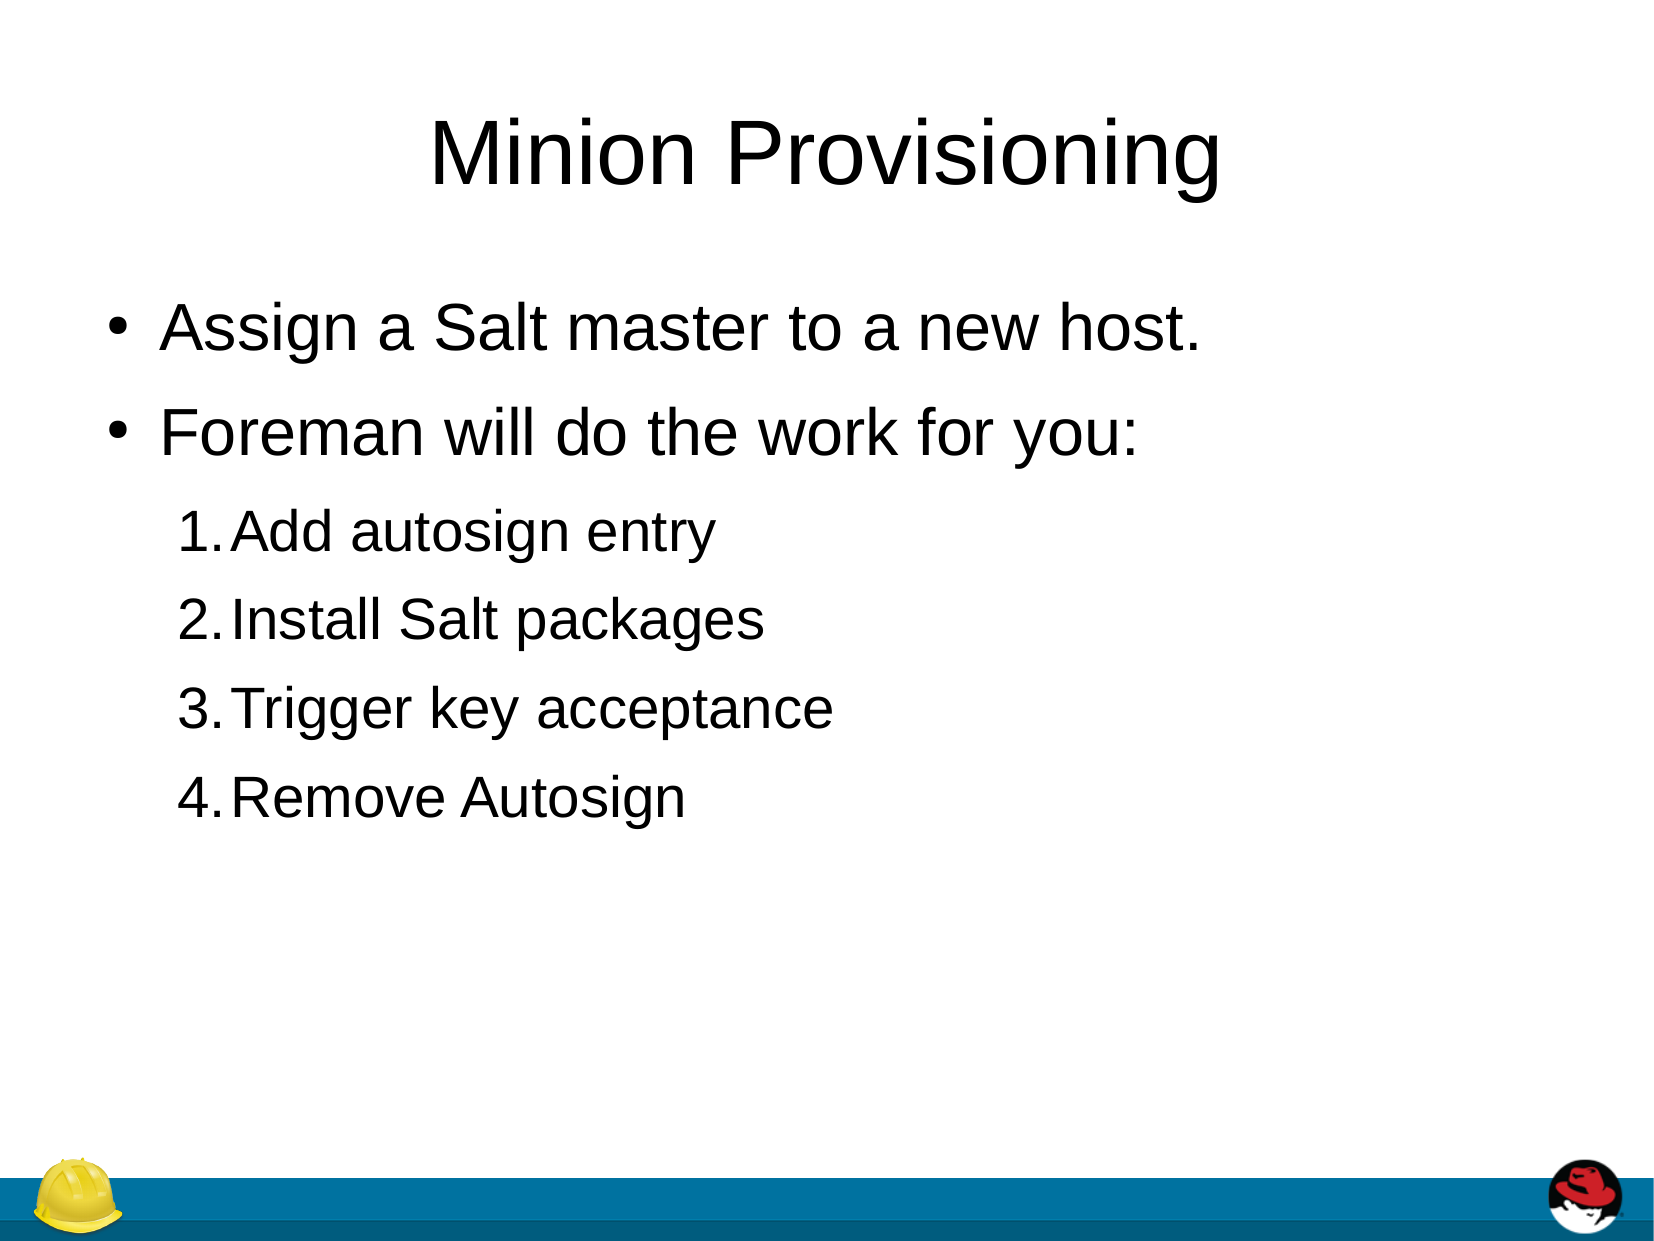

# Minion Provisioning
Assign a Salt master to a new host.
Foreman will do the work for you:
Add autosign entry
Install Salt packages
Trigger key acceptance
Remove Autosign